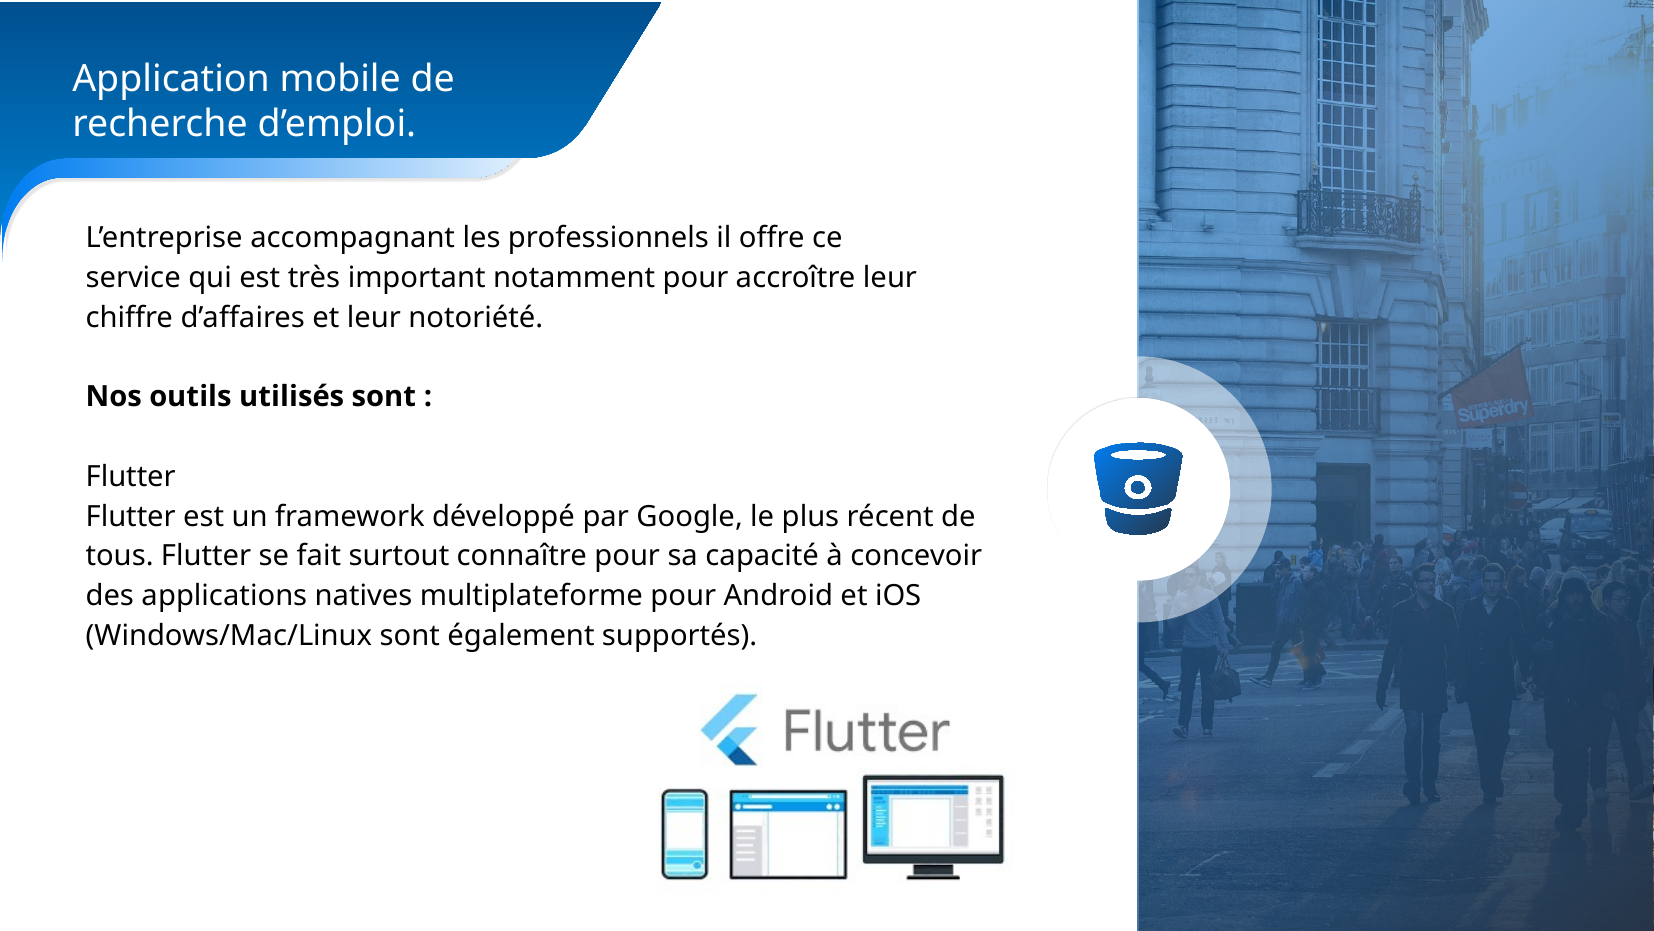

Application mobile de
recherche d’emploi.
L’entreprise accompagnant les professionnels il offre ce
service qui est très important notamment pour accroître leur
chiffre d’affaires et leur notoriété.
Nos outils utilisés sont :
Flutter
Flutter est un framework développé par Google, le plus récent de
tous. Flutter se fait surtout connaître pour sa capacité à concevoir
des applications natives multiplateforme pour Android et iOS
(Windows/Mac/Linux sont également supportés).